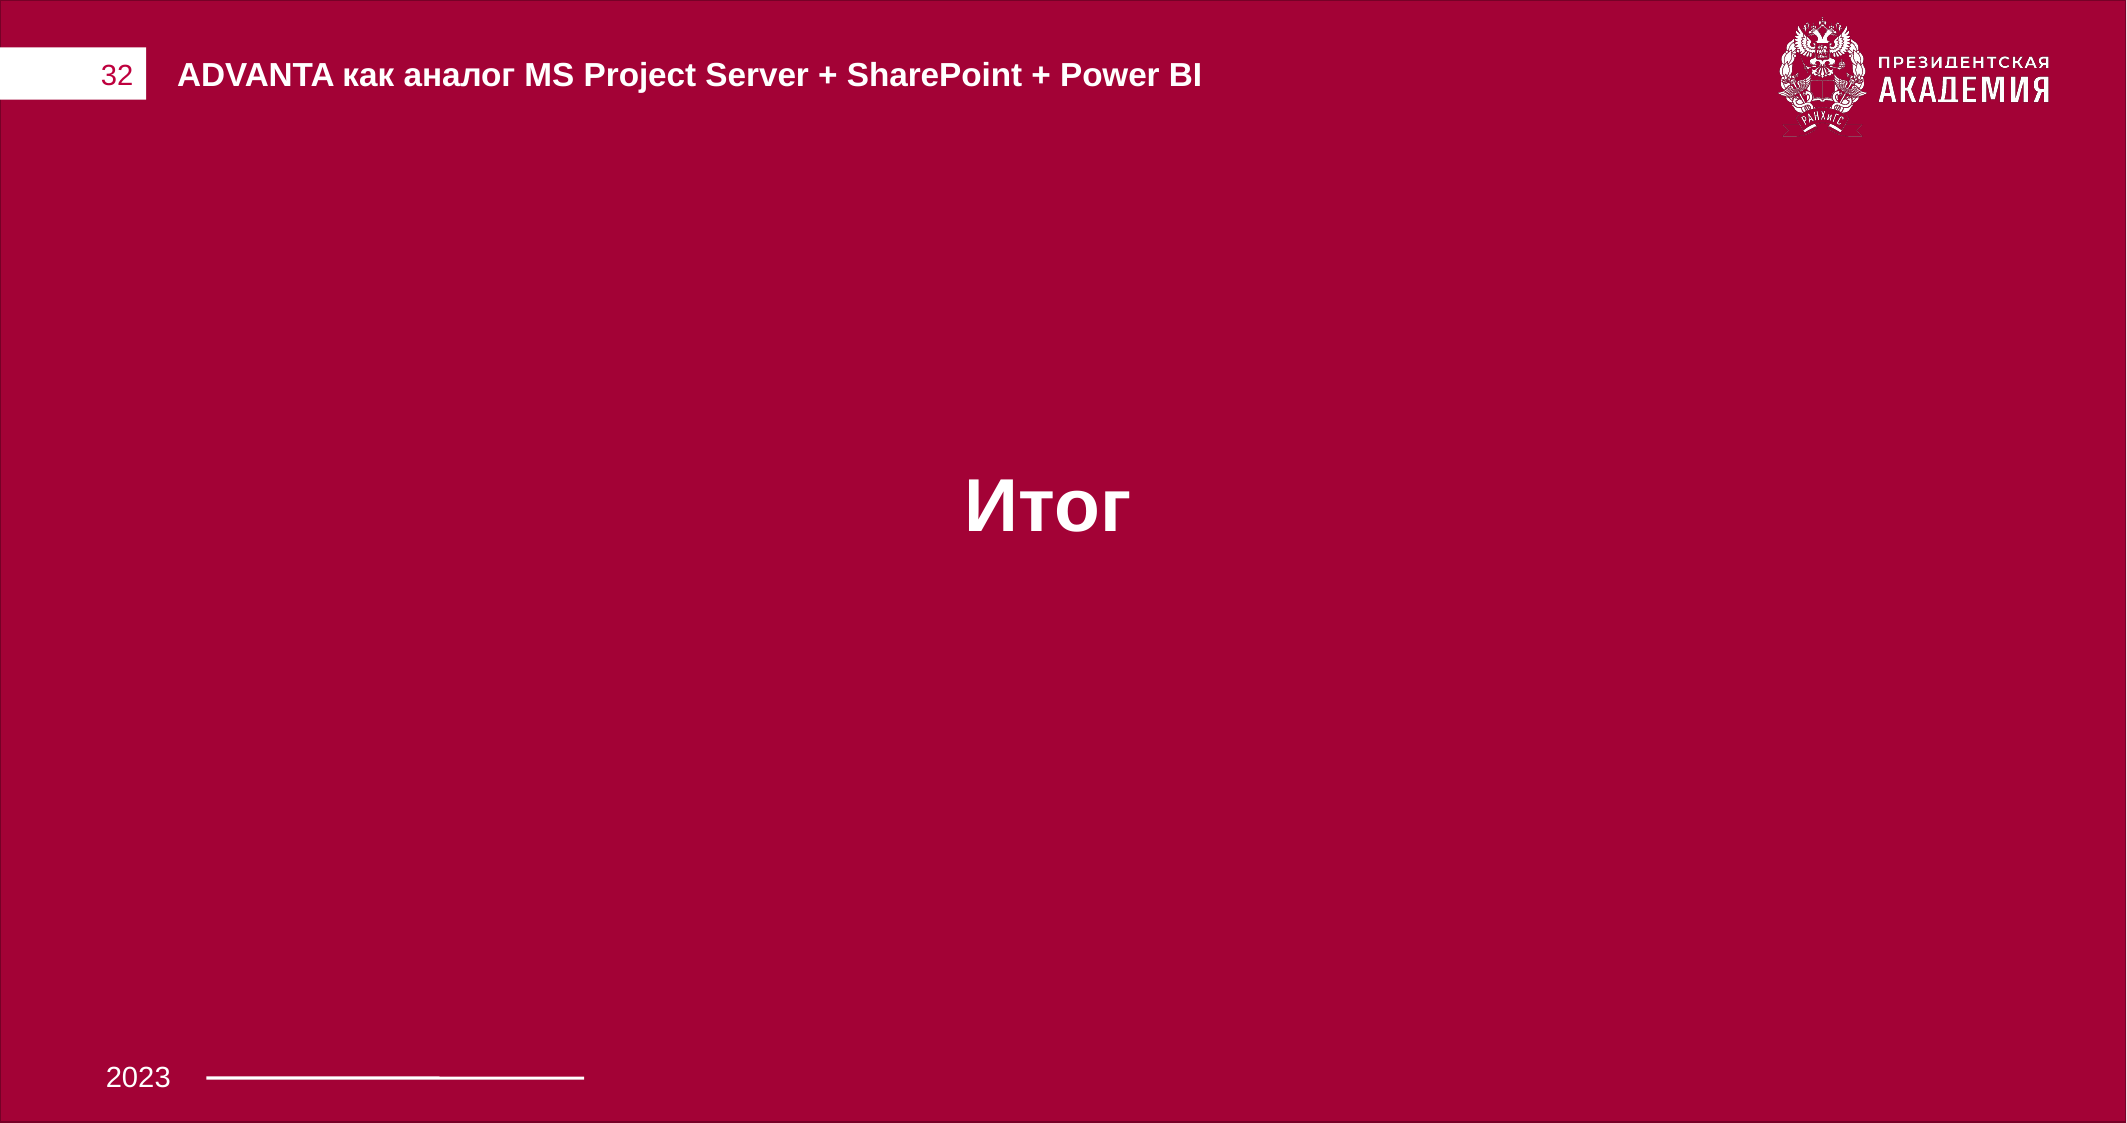

ADVANTA как аналог MS Project Server + SharePoint + Power BI
# Итог